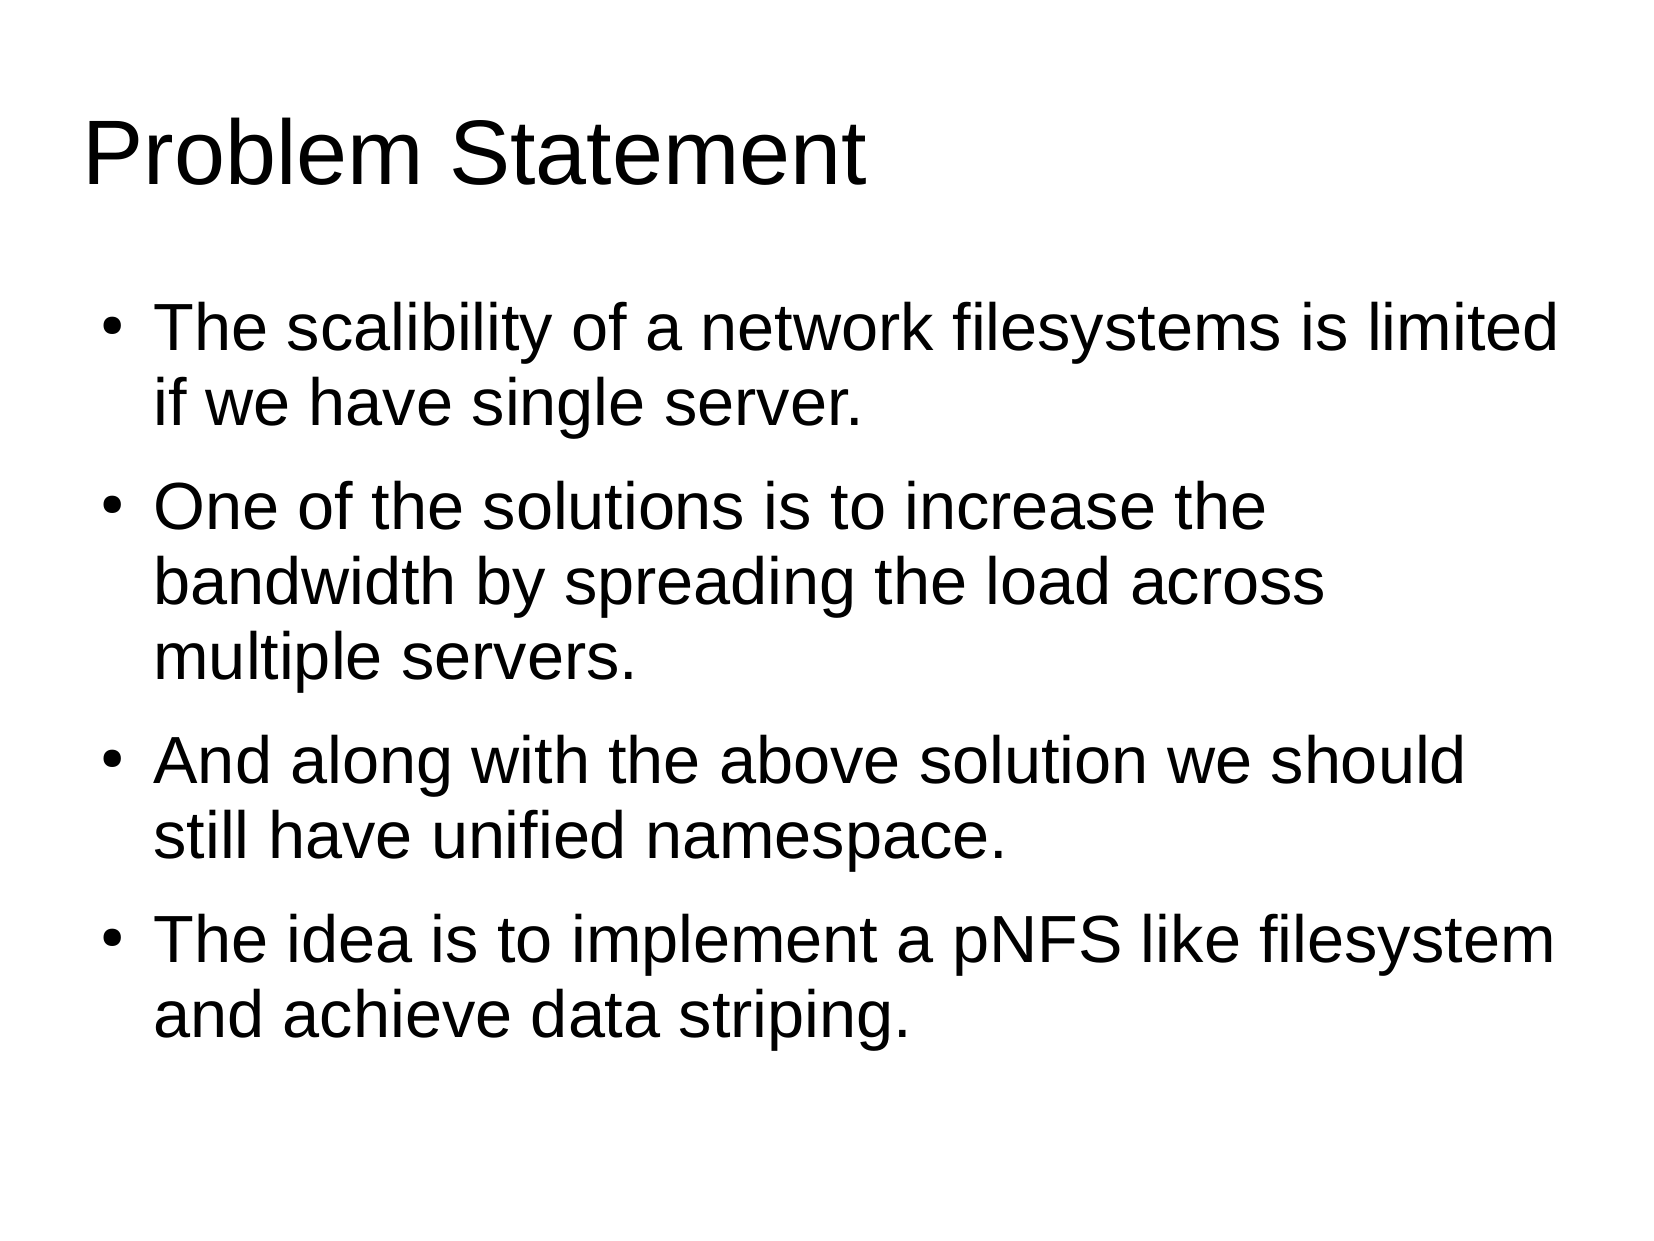

# Problem Statement
The scalibility of a network filesystems is limited if we have single server.
One of the solutions is to increase the bandwidth by spreading the load across multiple servers.
And along with the above solution we should still have unified namespace.
The idea is to implement a pNFS like filesystem and achieve data striping.